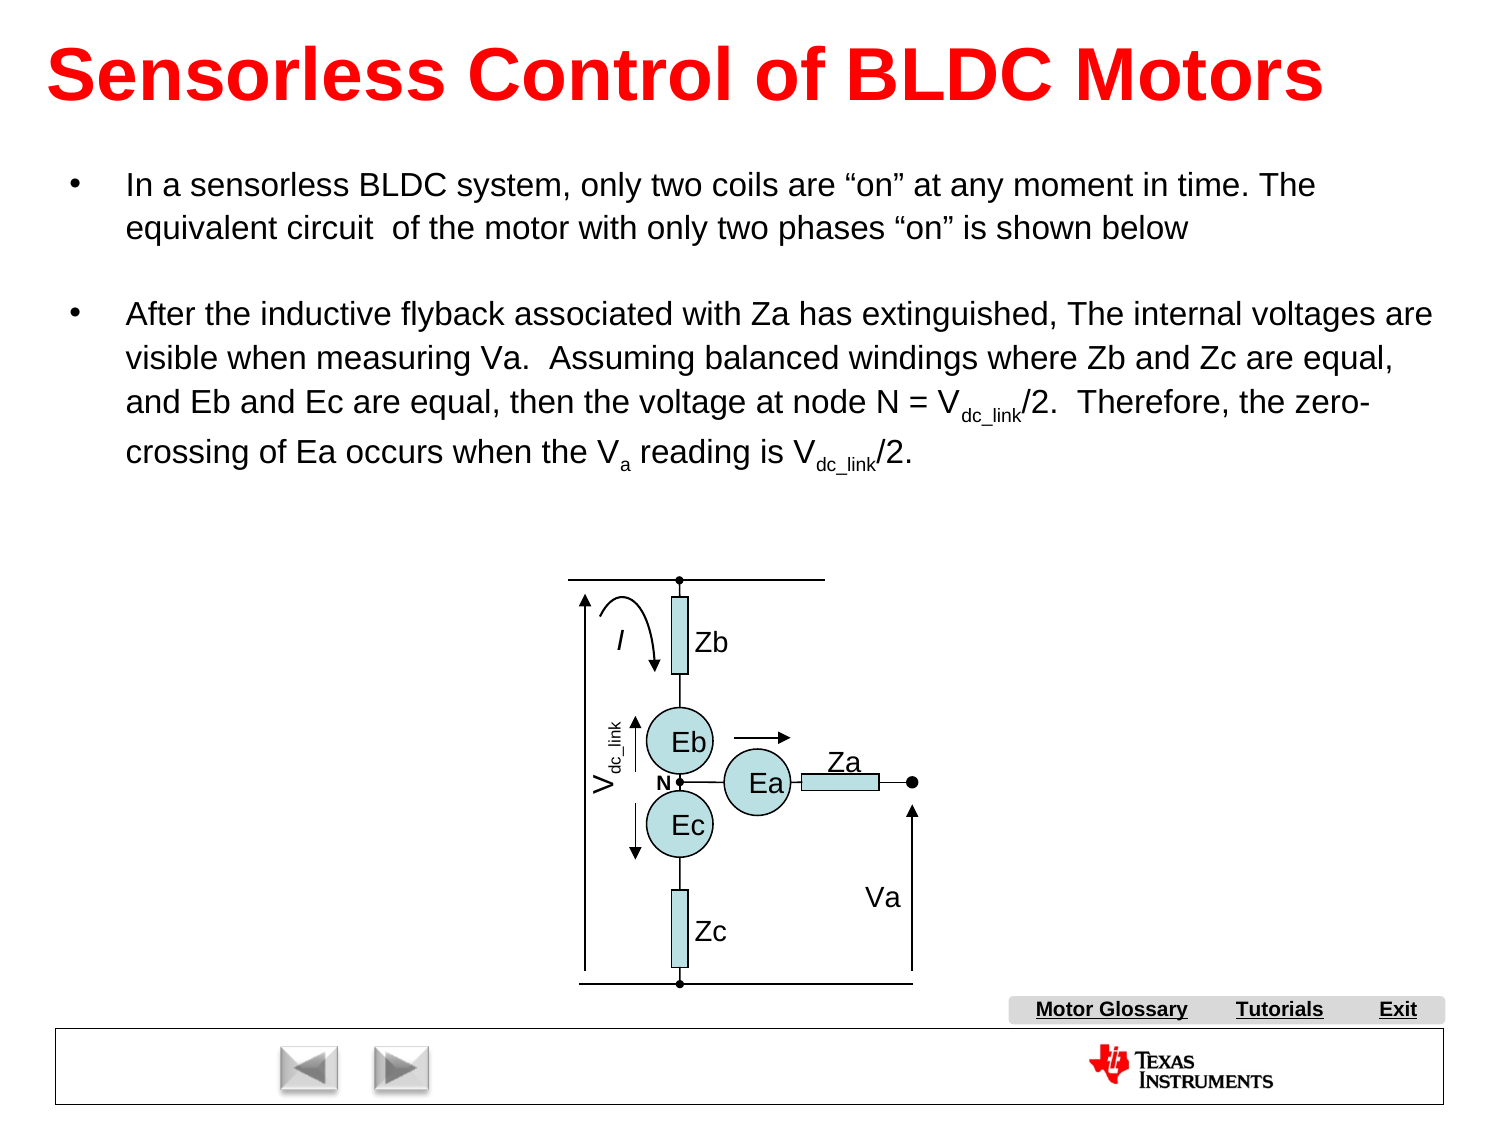

Sensorless Control of BLDC Motors
In a sensorless BLDC system, only two coils are “on” at any moment in time. The equivalent circuit of the motor with only two phases “on” is shown below
After the inductive flyback associated with Za has extinguished, The internal voltages are visible when measuring Va. Assuming balanced windings where Zb and Zc are equal, and Eb and Ec are equal, then the voltage at node N = Vdc_link/2. Therefore, the zero-crossing of Ea occurs when the Va reading is Vdc_link/2.
I
Zb
Eb
Vdc_link
Za
Ea
Ec
Va
Zc
N